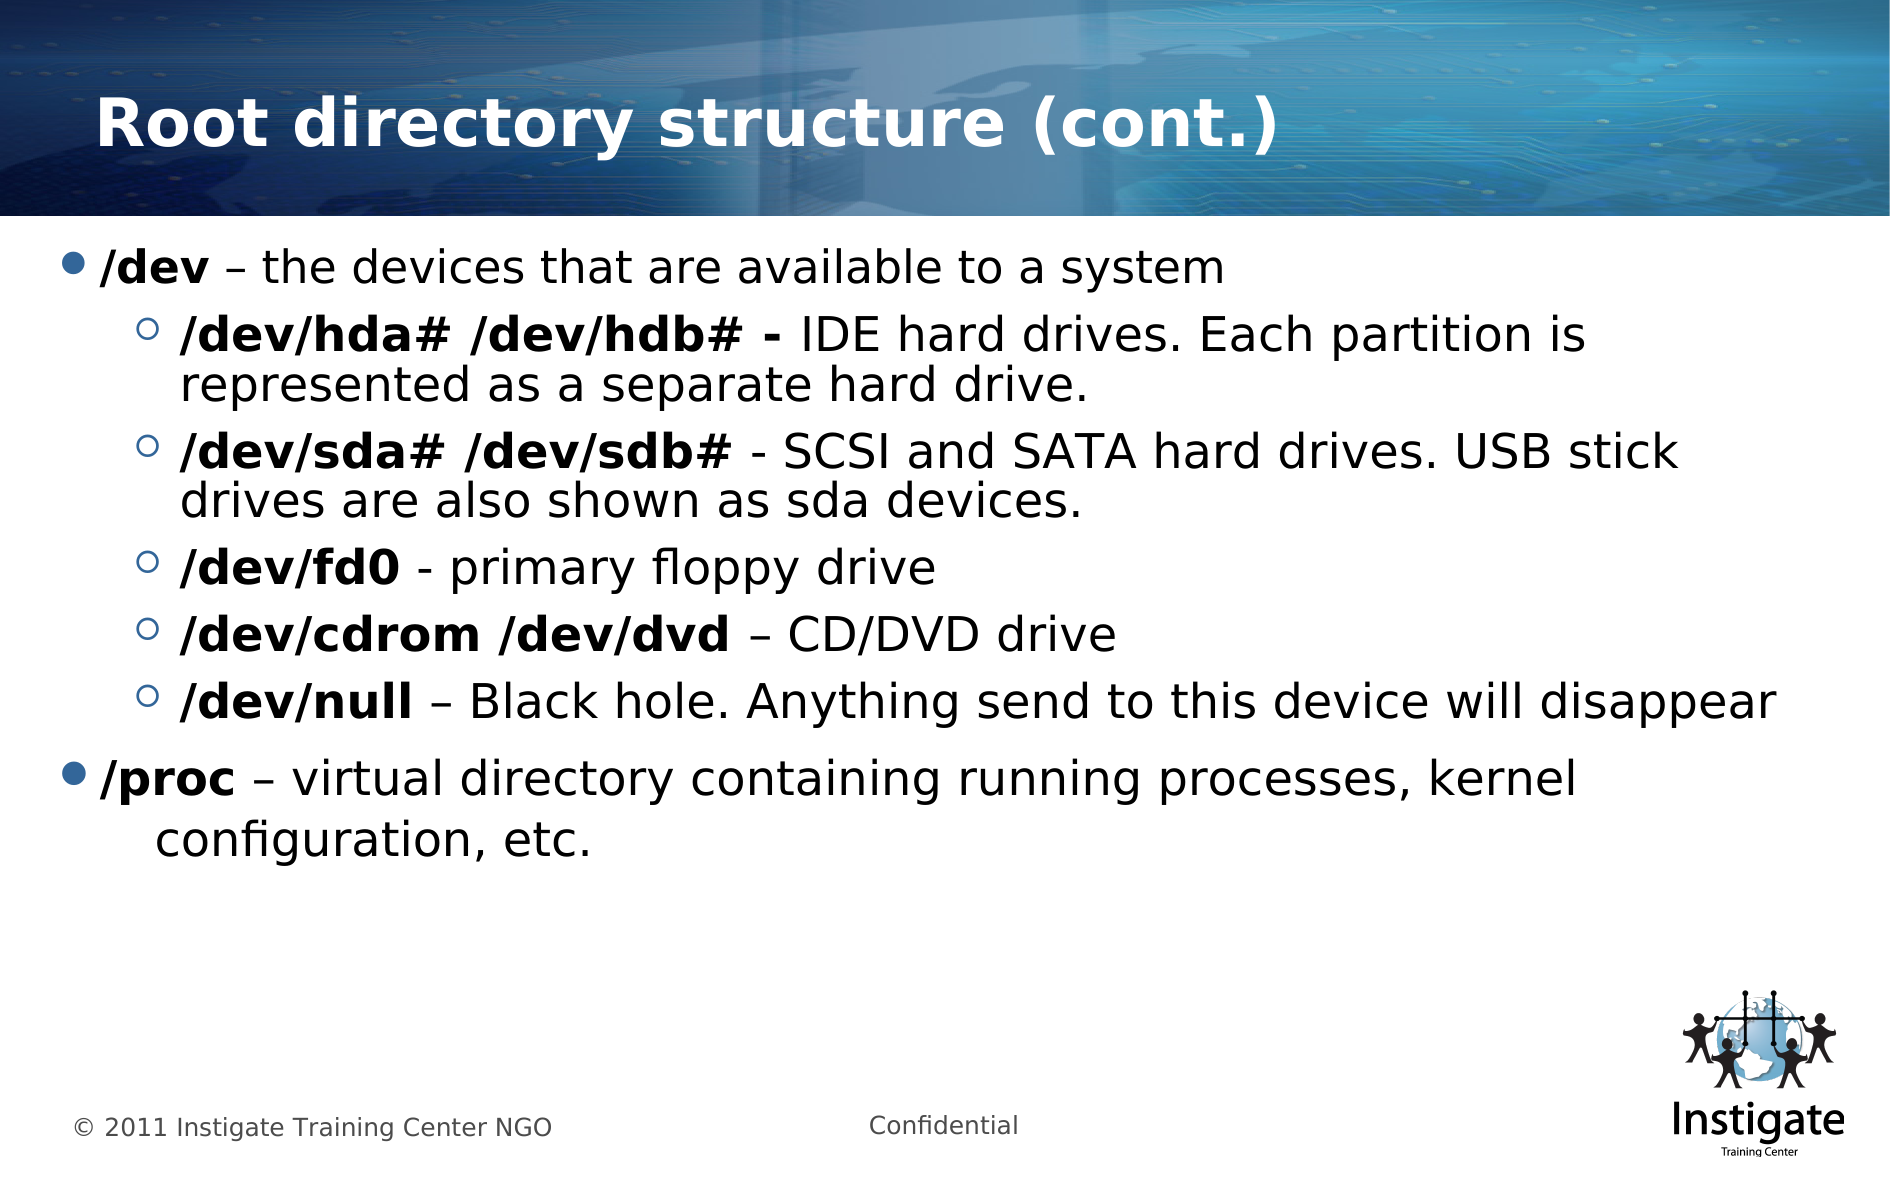

# Root directory structure (cont.)
/dev – the devices that are available to a system
/dev/hda# /dev/hdb# - IDE hard drives. Each partition is represented as a separate hard drive.
/dev/sda# /dev/sdb# - SCSI and SATA hard drives. USB stick drives are also shown as sda devices.
/dev/fd0 - primary floppy drive
/dev/cdrom /dev/dvd – CD/DVD drive
/dev/null – Black hole. Anything send to this device will disappear
/proc – virtual directory containing running processes, kernel configuration, etc.